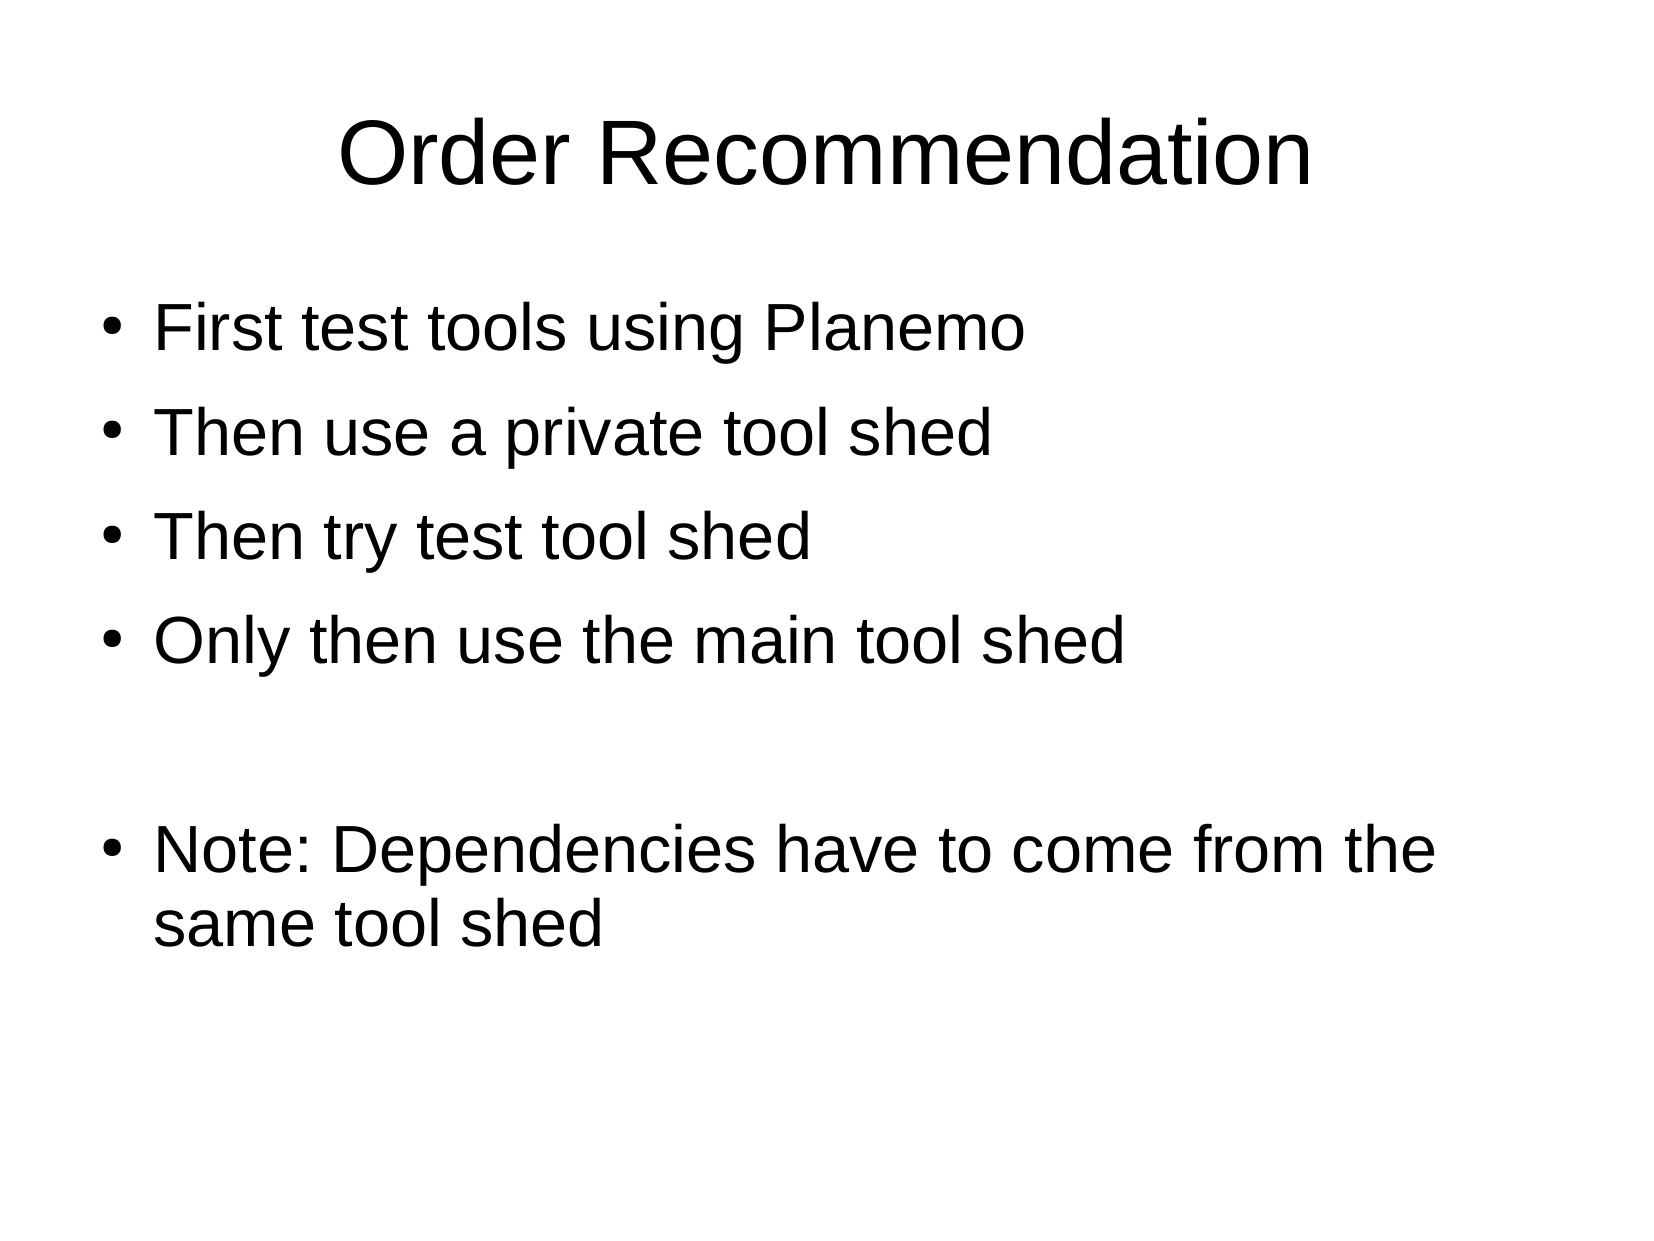

# Order Recommendation
First test tools using Planemo
Then use a private tool shed
Then try test tool shed
Only then use the main tool shed
Note: Dependencies have to come from the same tool shed